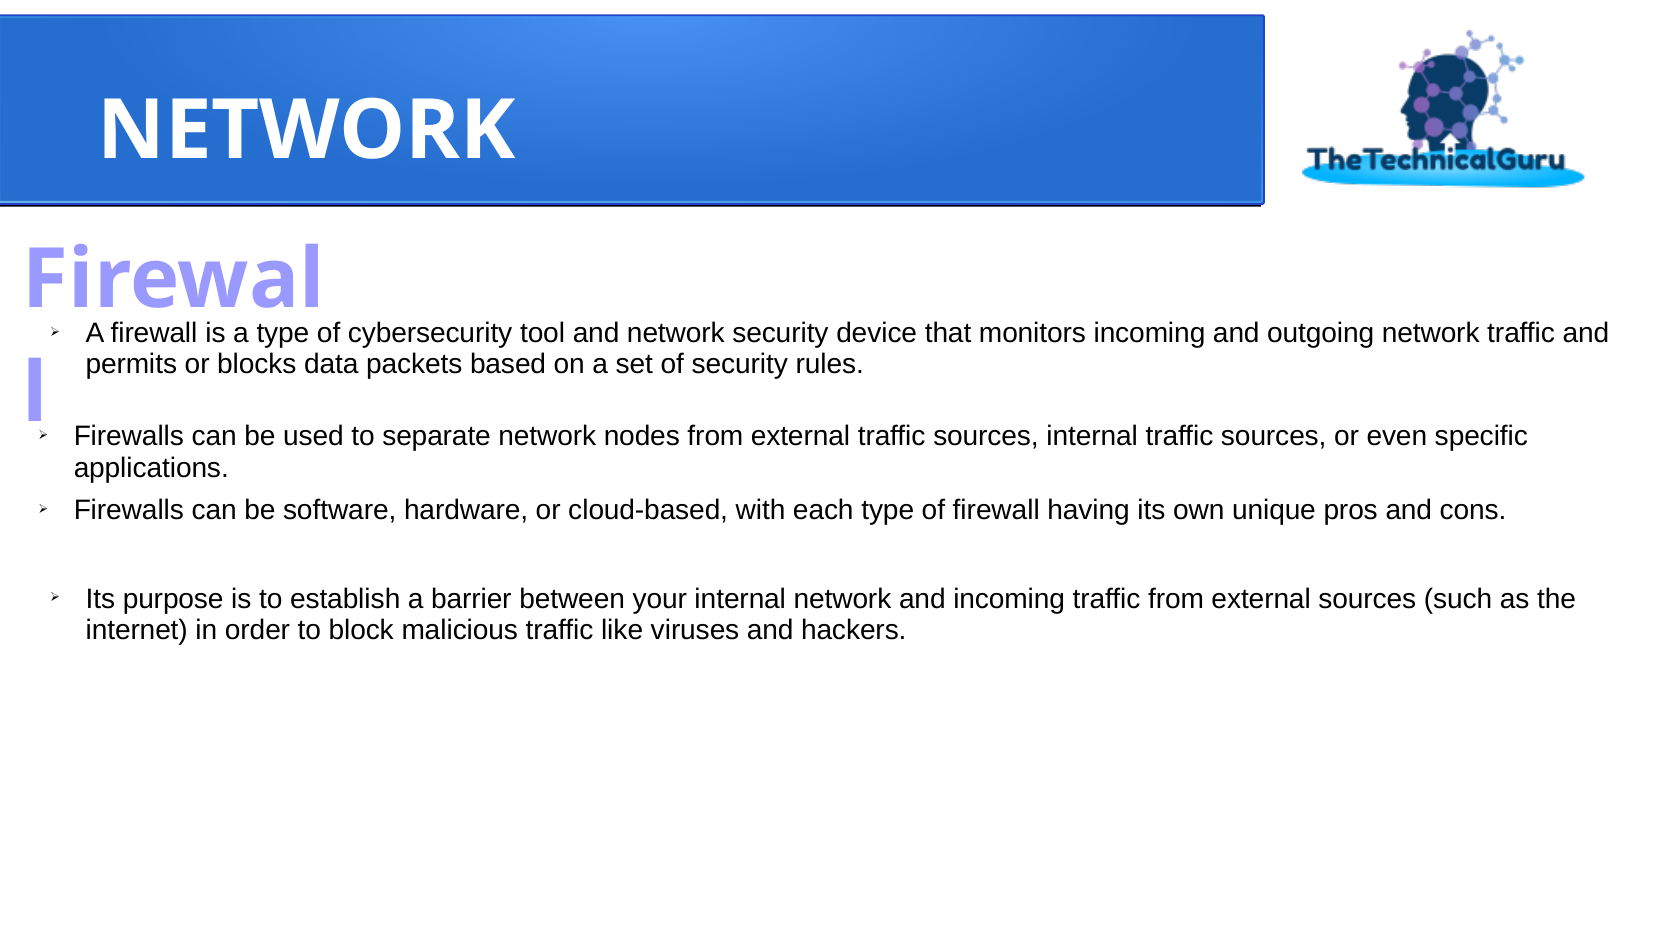

NETWORK DEVICES?
Firewall
NETWORK DEVICES?
A firewall is a type of cybersecurity tool and network security device that monitors incoming and outgoing network traffic and permits or blocks data packets based on a set of security rules.
Firewalls can be used to separate network nodes from external traffic sources, internal traffic sources, or even specific applications.
Firewalls can be software, hardware, or cloud-based, with each type of firewall having its own unique pros and cons.
Its purpose is to establish a barrier between your internal network and incoming traffic from external sources (such as the internet) in order to block malicious traffic like viruses and hackers.